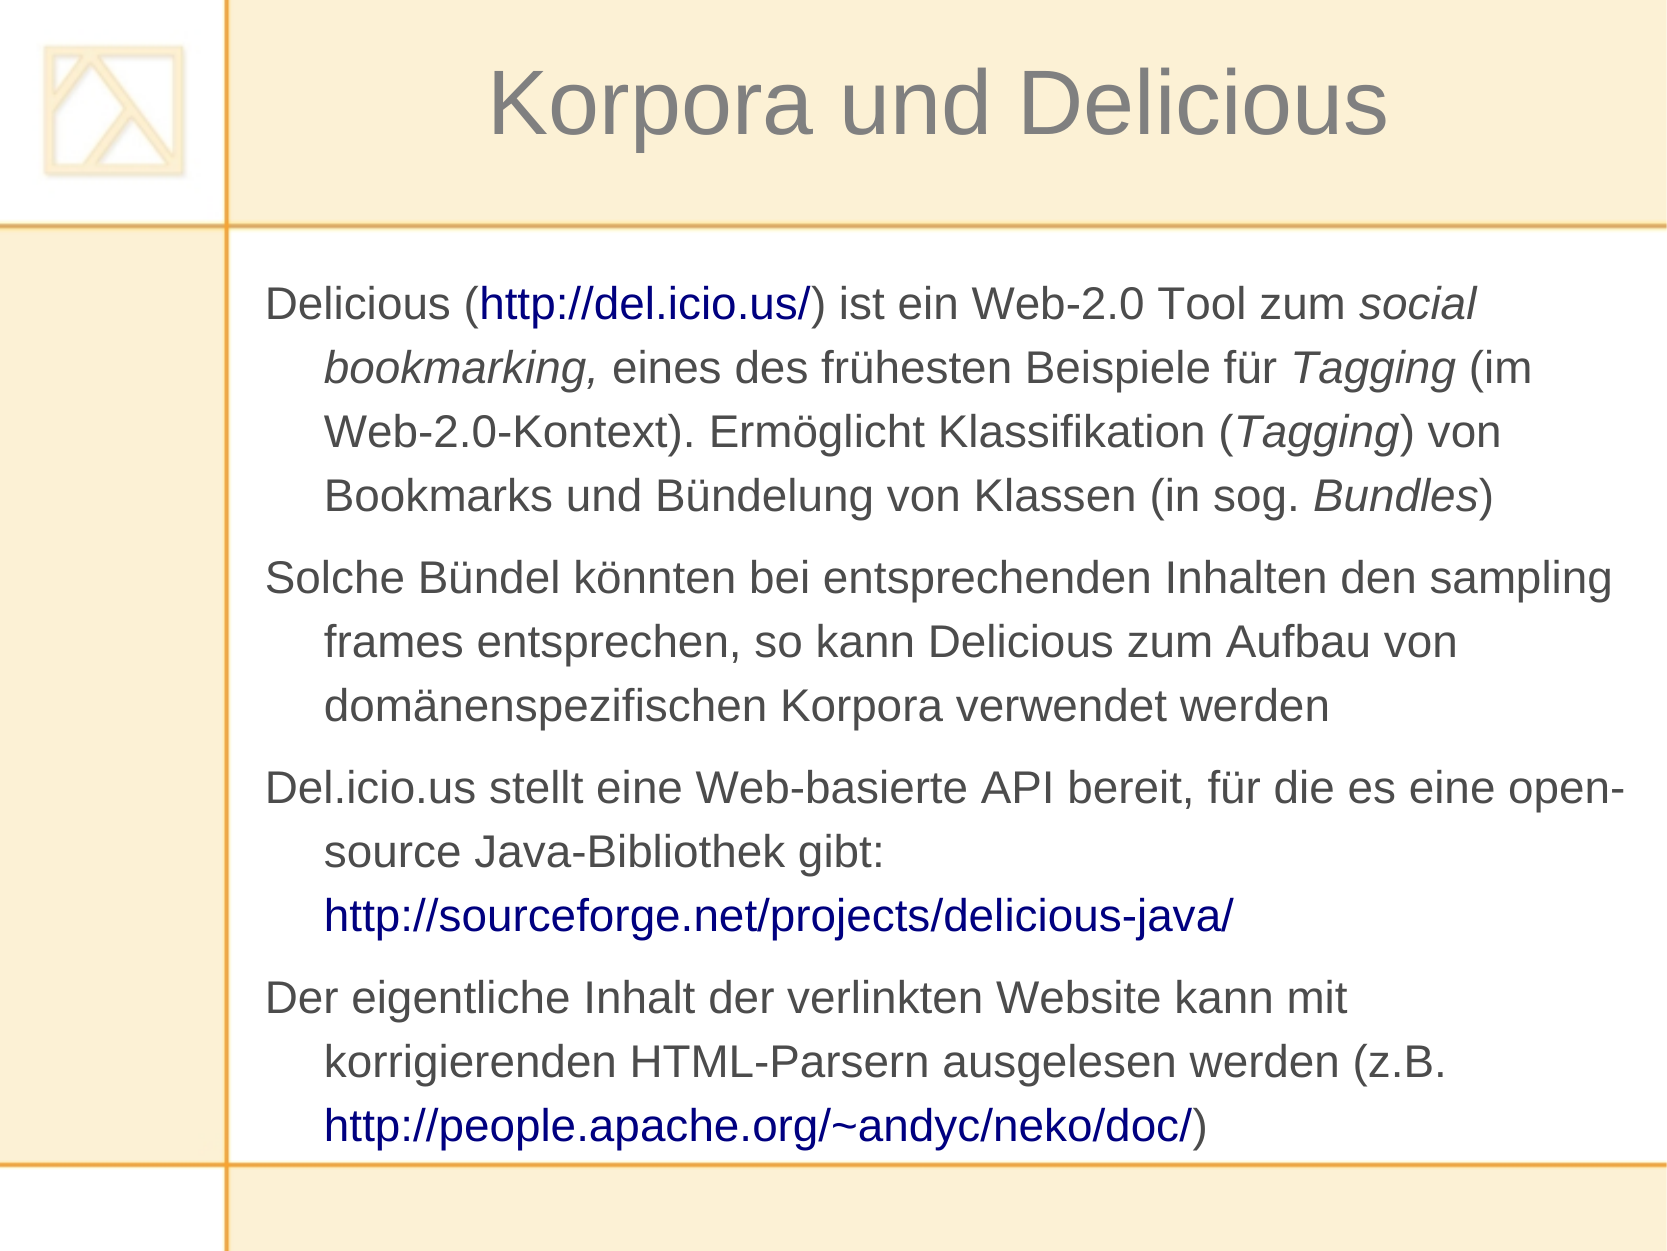

# Korpora und Delicious
Delicious (http://del.icio.us/) ist ein Web-2.0 Tool zum social bookmarking, eines des frühesten Beispiele für Tagging (im Web-2.0-Kontext). Ermöglicht Klassifikation (Tagging) von Bookmarks und Bündelung von Klassen (in sog. Bundles)
Solche Bündel könnten bei entsprechenden Inhalten den sampling frames entsprechen, so kann Delicious zum Aufbau von domänenspezifischen Korpora verwendet werden
Del.icio.us stellt eine Web-basierte API bereit, für die es eine open-source Java-Bibliothek gibt:http://sourceforge.net/projects/delicious-java/
Der eigentliche Inhalt der verlinkten Website kann mit korrigierenden HTML-Parsern ausgelesen werden (z.B. http://people.apache.org/~andyc/neko/doc/)